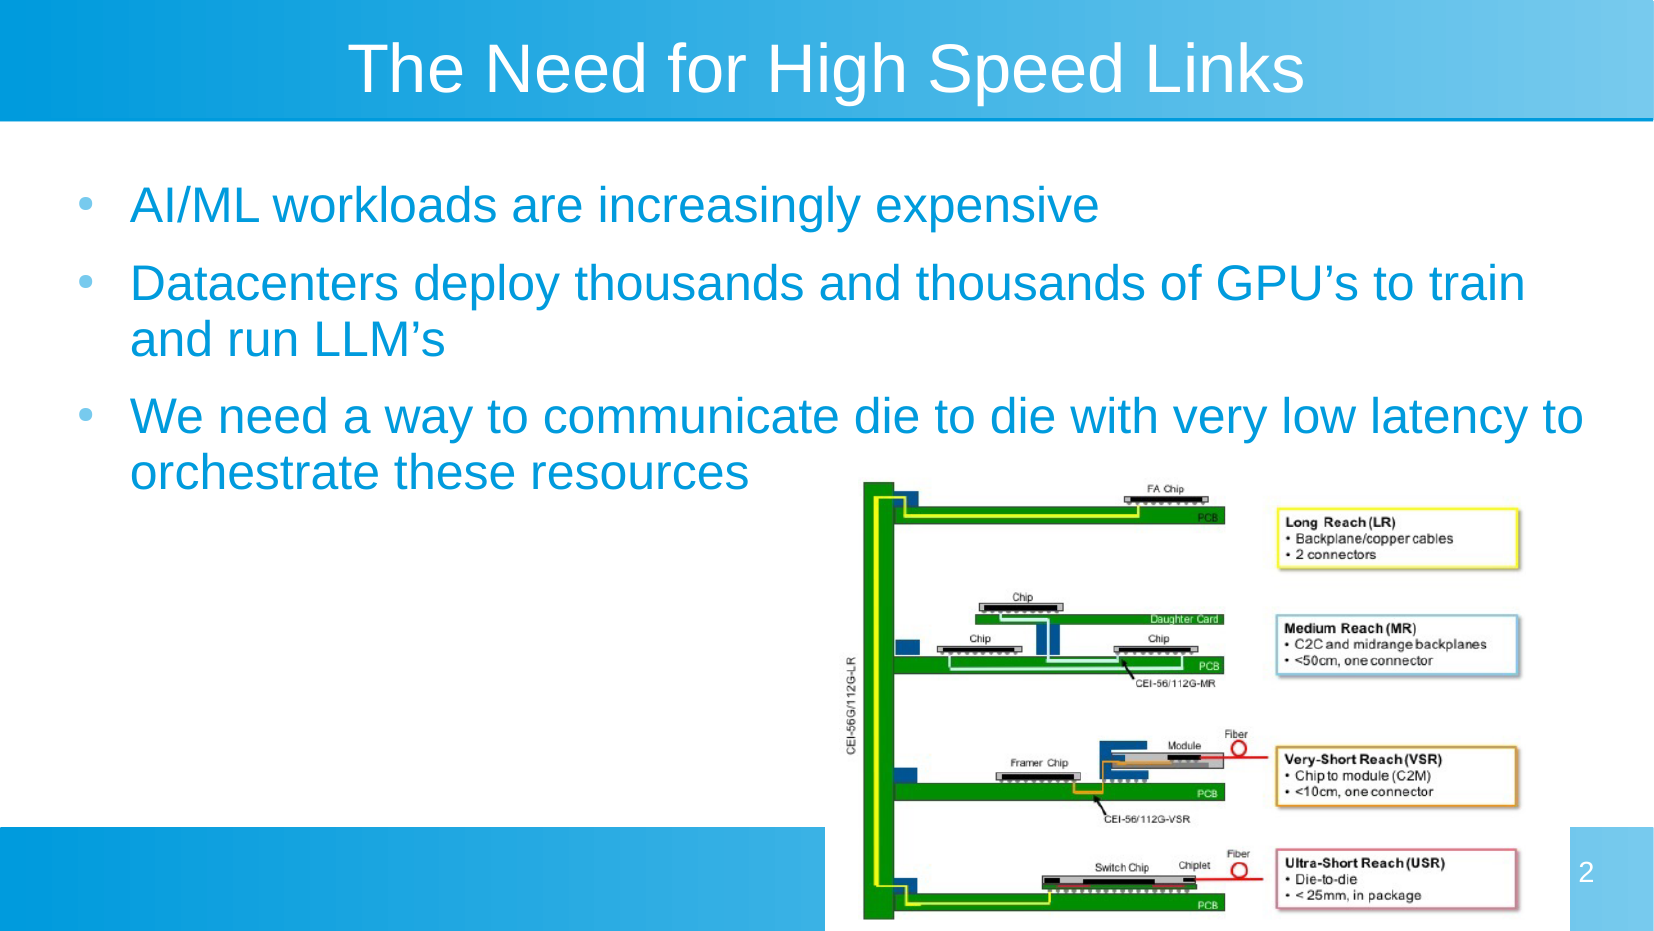

# The Need for High Speed Links
AI/ML workloads are increasingly expensive
Datacenters deploy thousands and thousands of GPU’s to train and run LLM’s
We need a way to communicate die to die with very low latency to orchestrate these resources
2